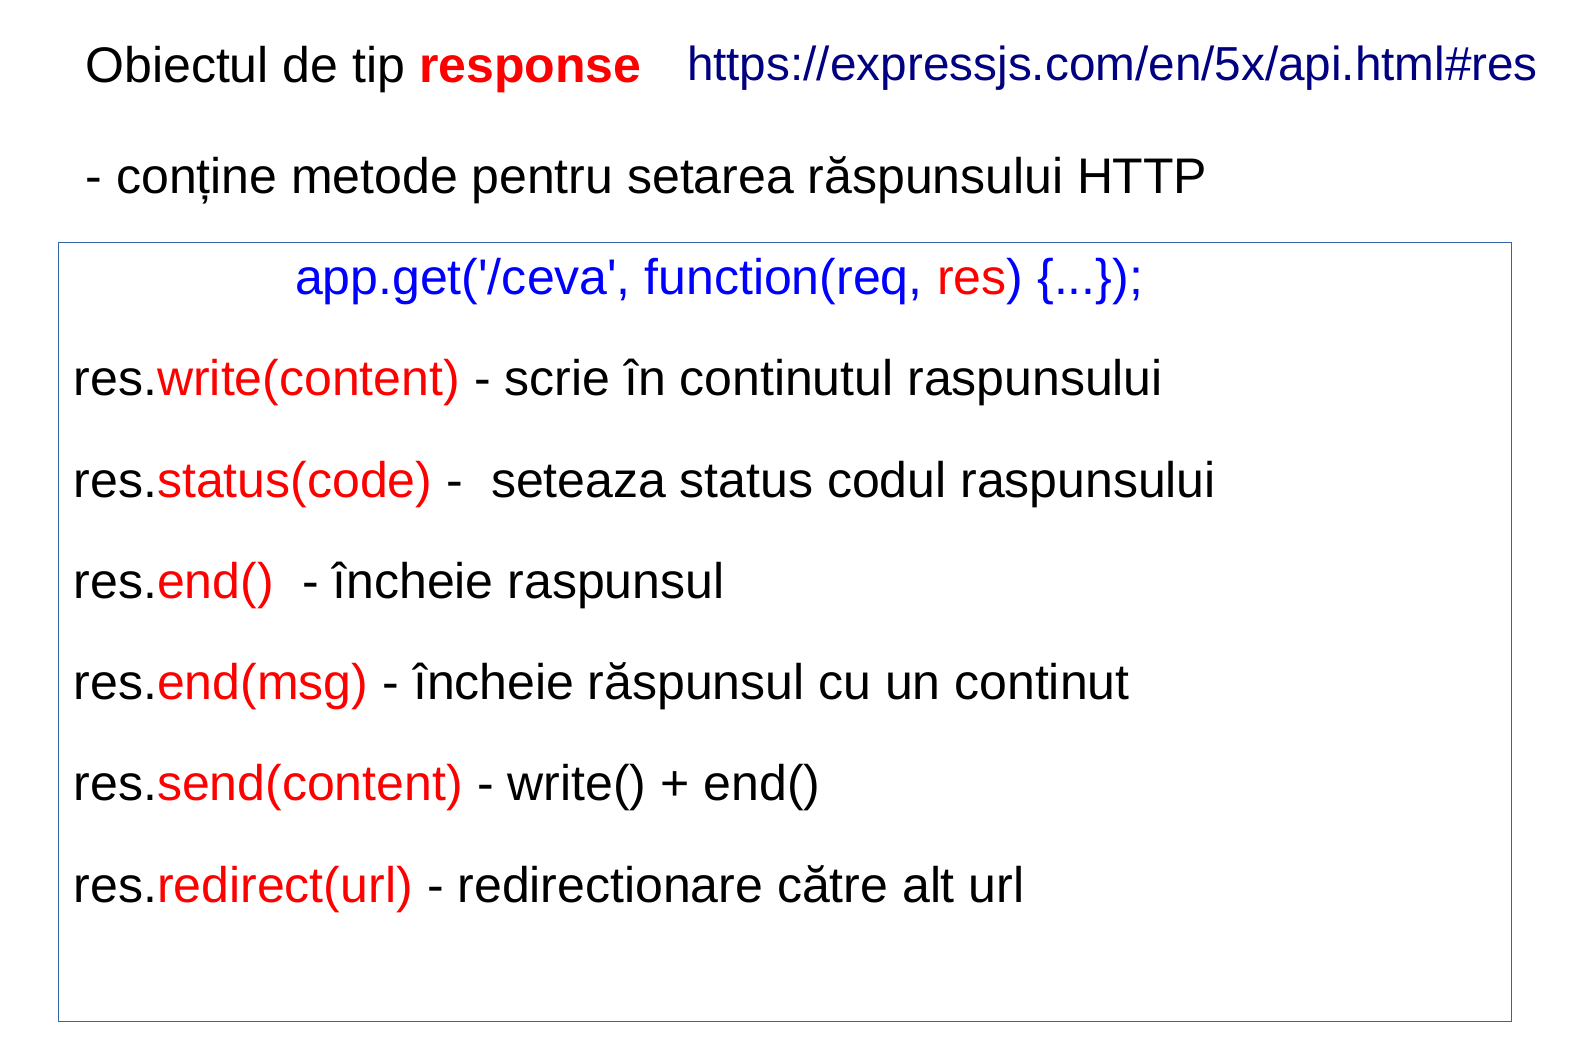

Obiectul de tip response
- conține metode pentru setarea răspunsului HTTP
https://expressjs.com/en/5x/api.html#res
			app.get('/ceva', function(req, res) {...});
res.write(content) - scrie în continutul raspunsului
res.status(code) - seteaza status codul raspunsului
res.end() - încheie raspunsul
res.end(msg) - încheie răspunsul cu un continut
res.send(content) - write() + end()
res.redirect(url) - redirectionare către alt url